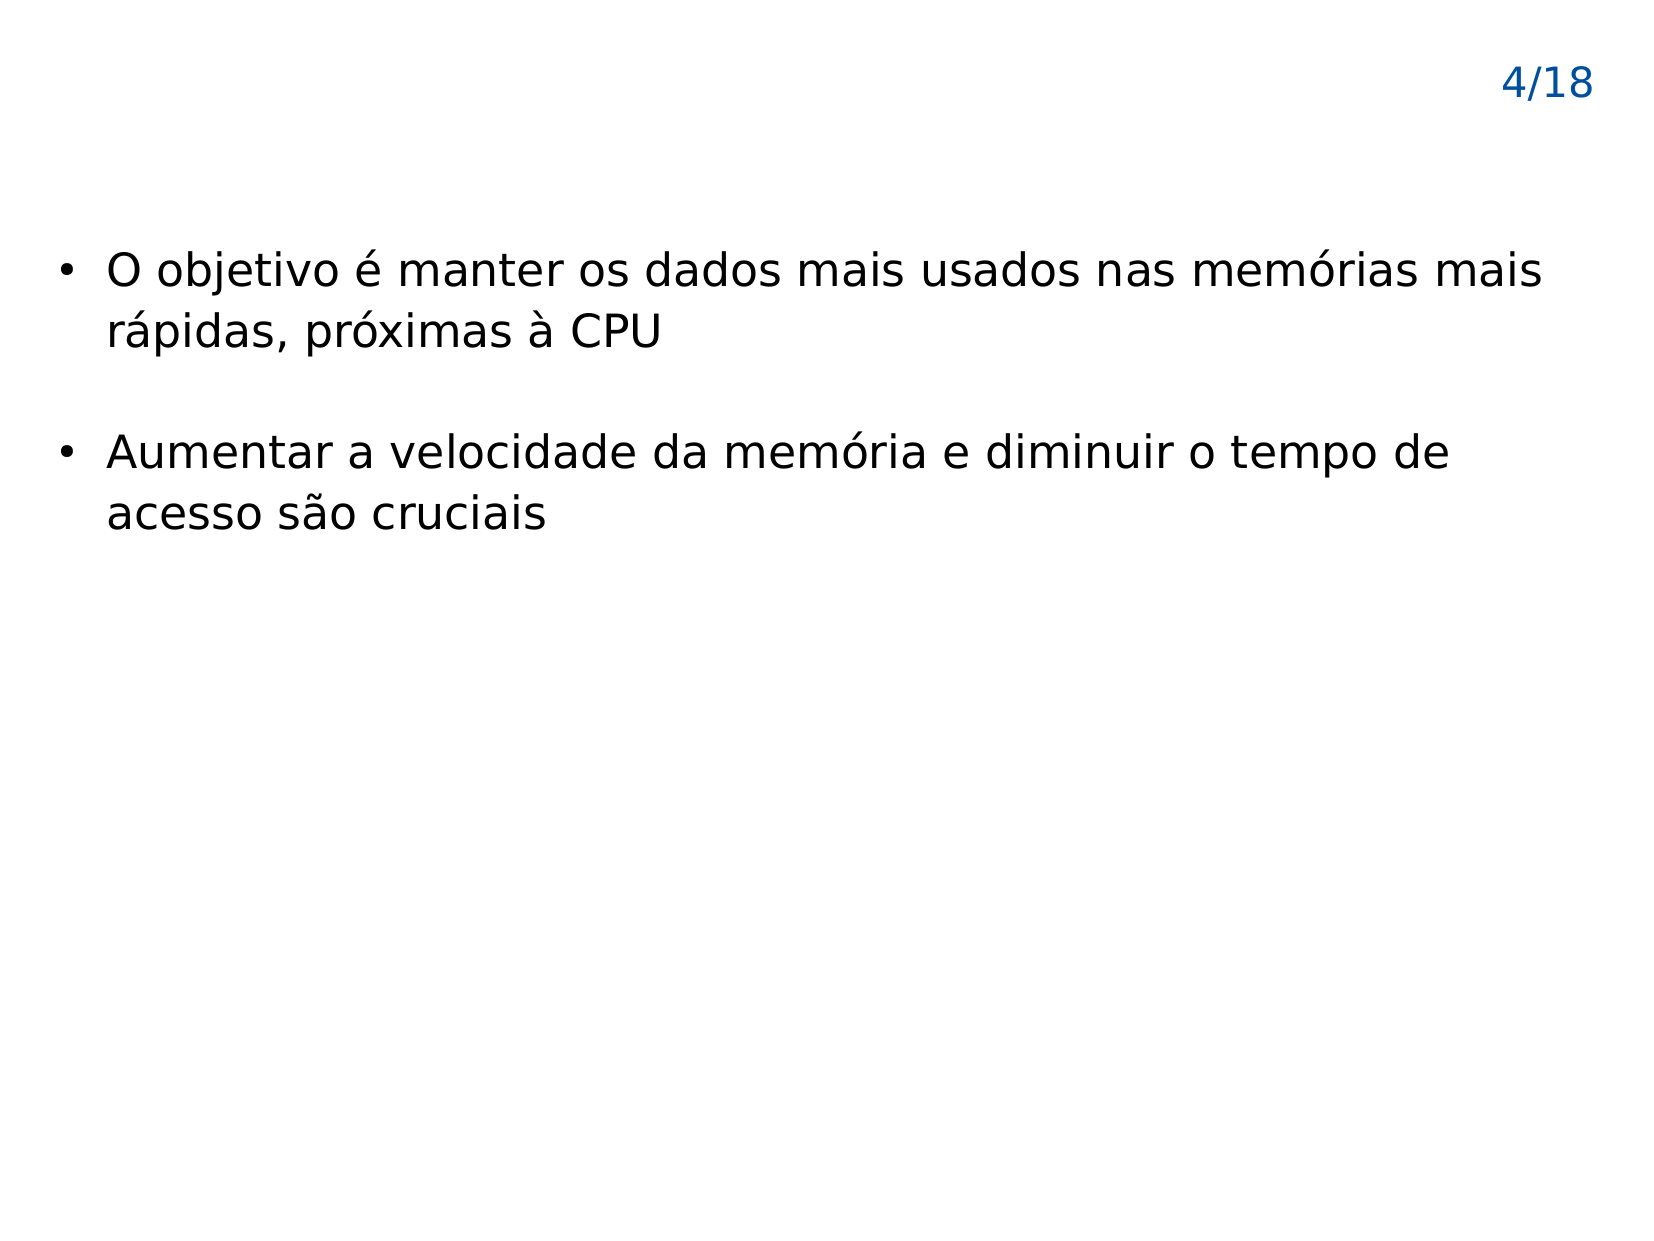

#
4
O objetivo é manter os dados mais usados nas memórias mais rápidas, próximas à CPU
Aumentar a velocidade da memória e diminuir o tempo de acesso são cruciais